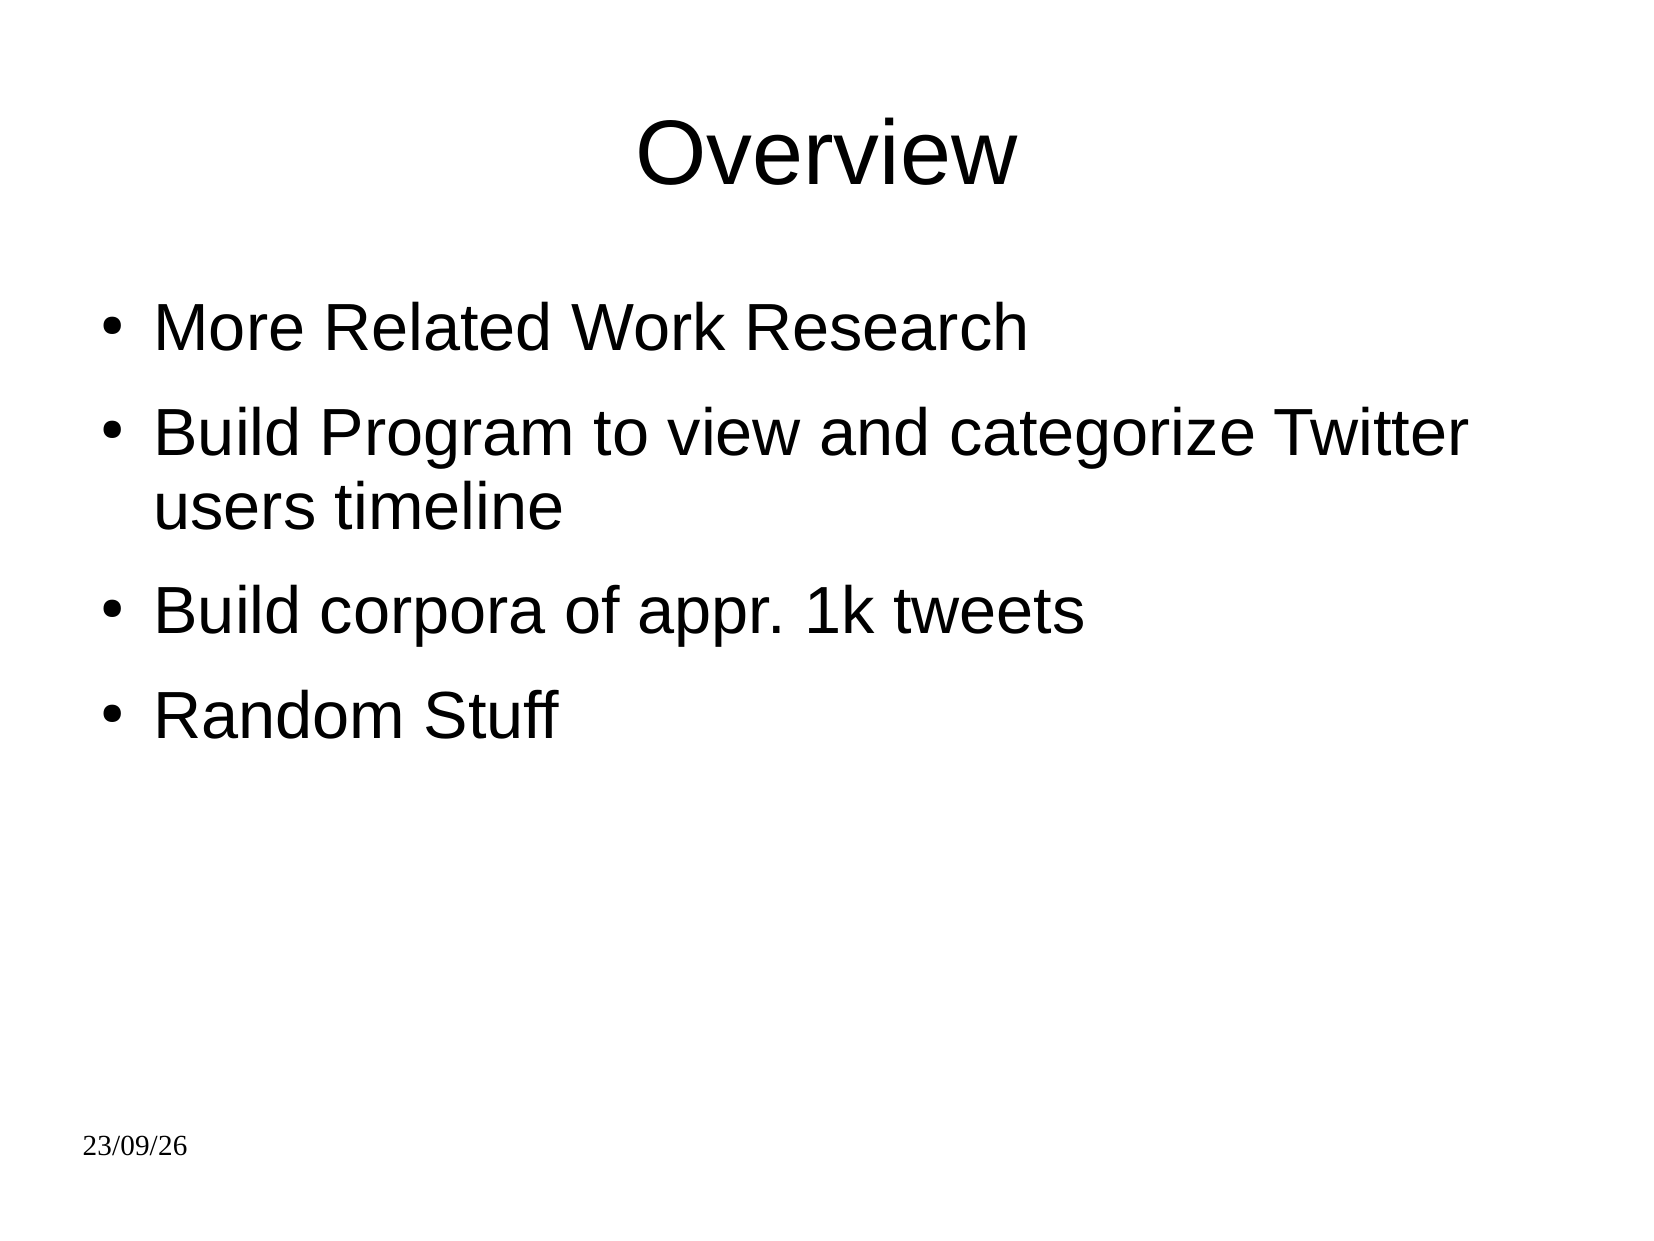

# Overview
More Related Work Research
Build Program to view and categorize Twitter users timeline
Build corpora of appr. 1k tweets
Random Stuff